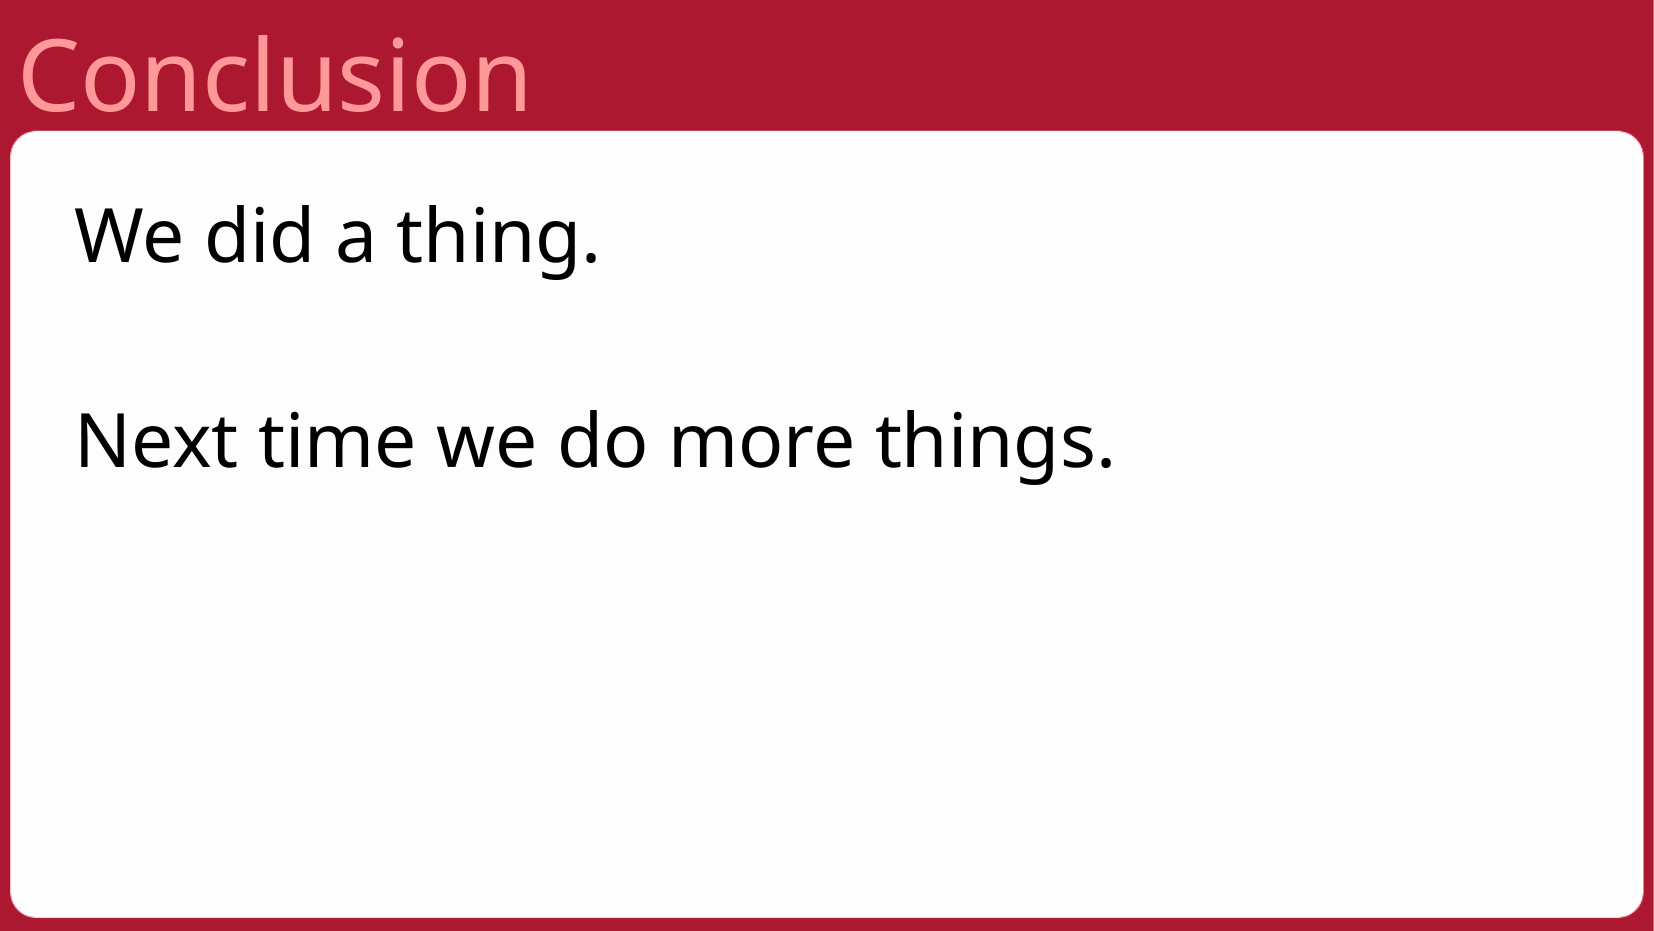

# Conclusion
We did a thing.
Next time we do more things.